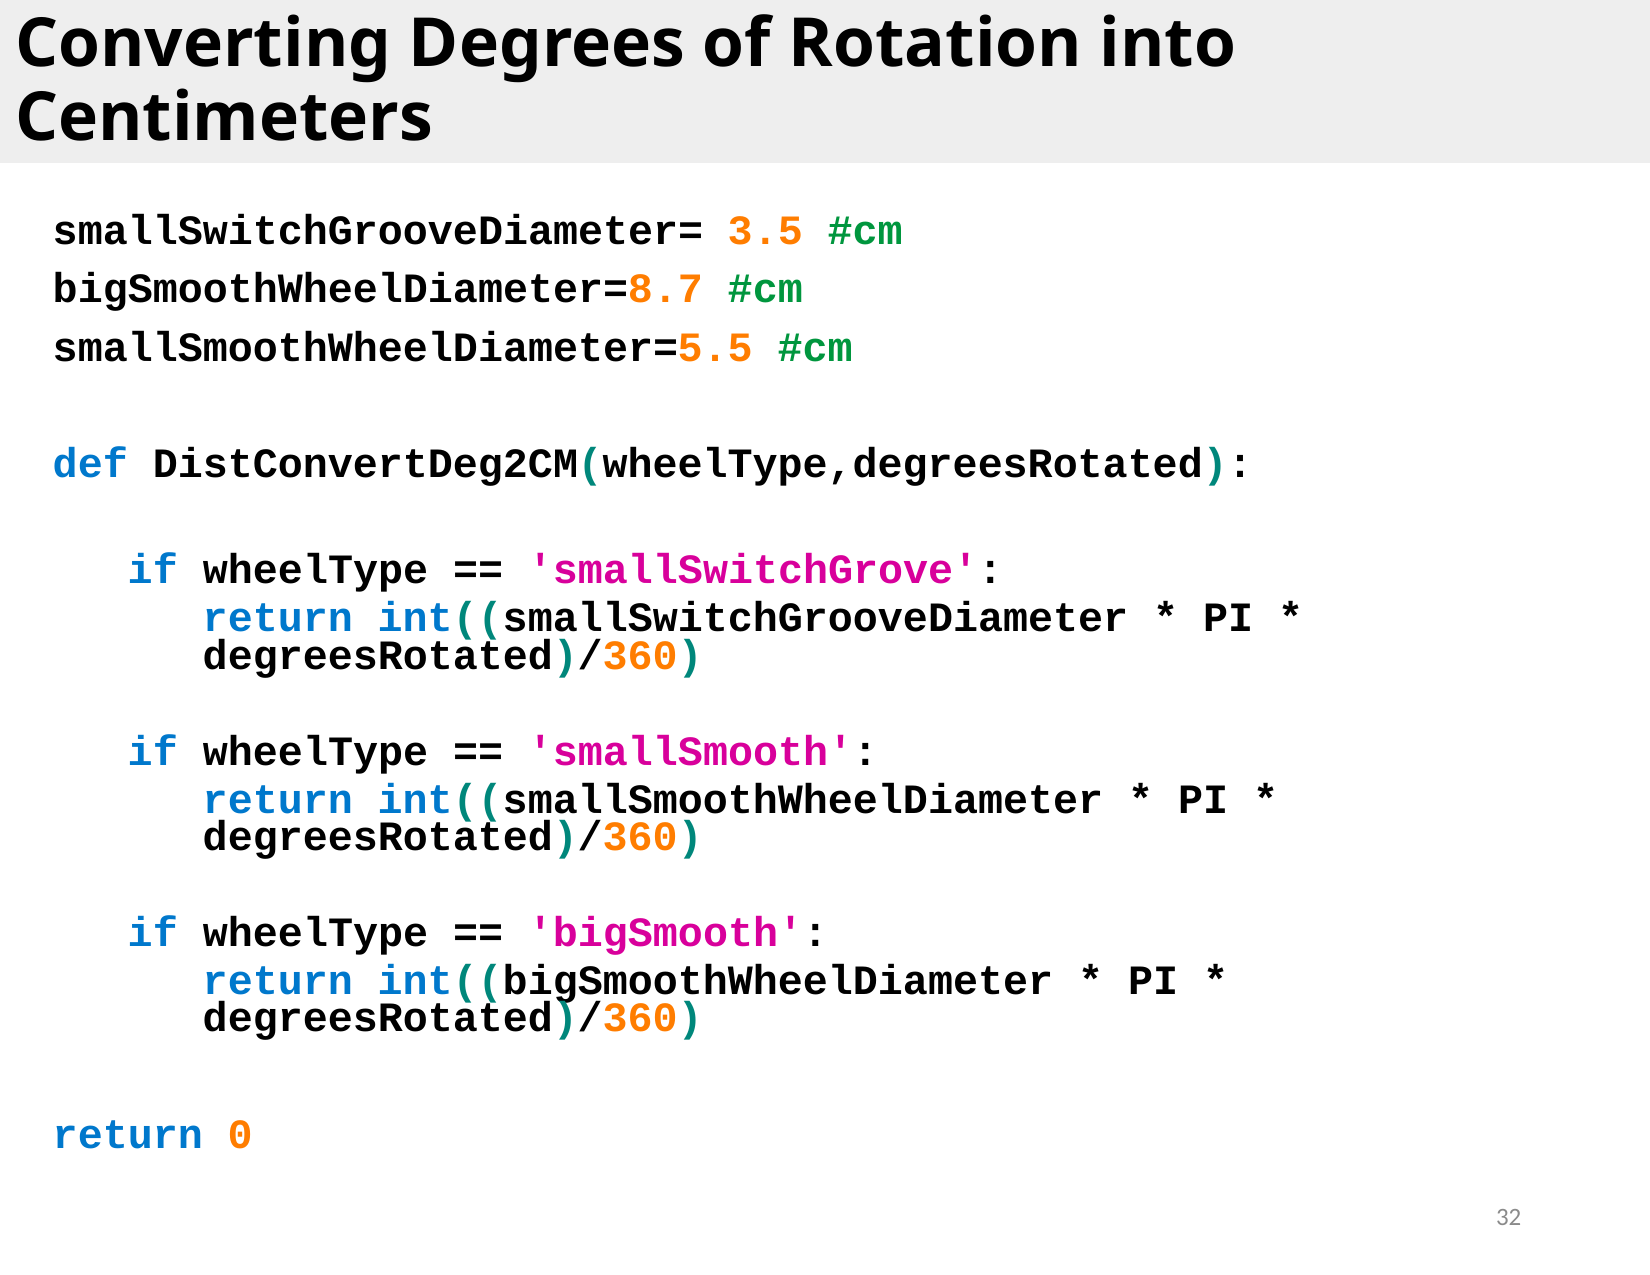

# Converting Degrees of Rotation into Centimeters
smallSwitchGrooveDiameter= 3.5 #cm
bigSmoothWheelDiameter=8.7 #cm
smallSmoothWheelDiameter=5.5 #cm
def DistConvertDeg2CM(wheelType,degreesRotated):
if wheelType == 'smallSwitchGrove':
return int((smallSwitchGrooveDiameter * PI * degreesRotated)/360)
if wheelType == 'smallSmooth':
return int((smallSmoothWheelDiameter * PI * degreesRotated)/360)
if wheelType == 'bigSmooth':
return int((bigSmoothWheelDiameter * PI * degreesRotated)/360)
return 0
32